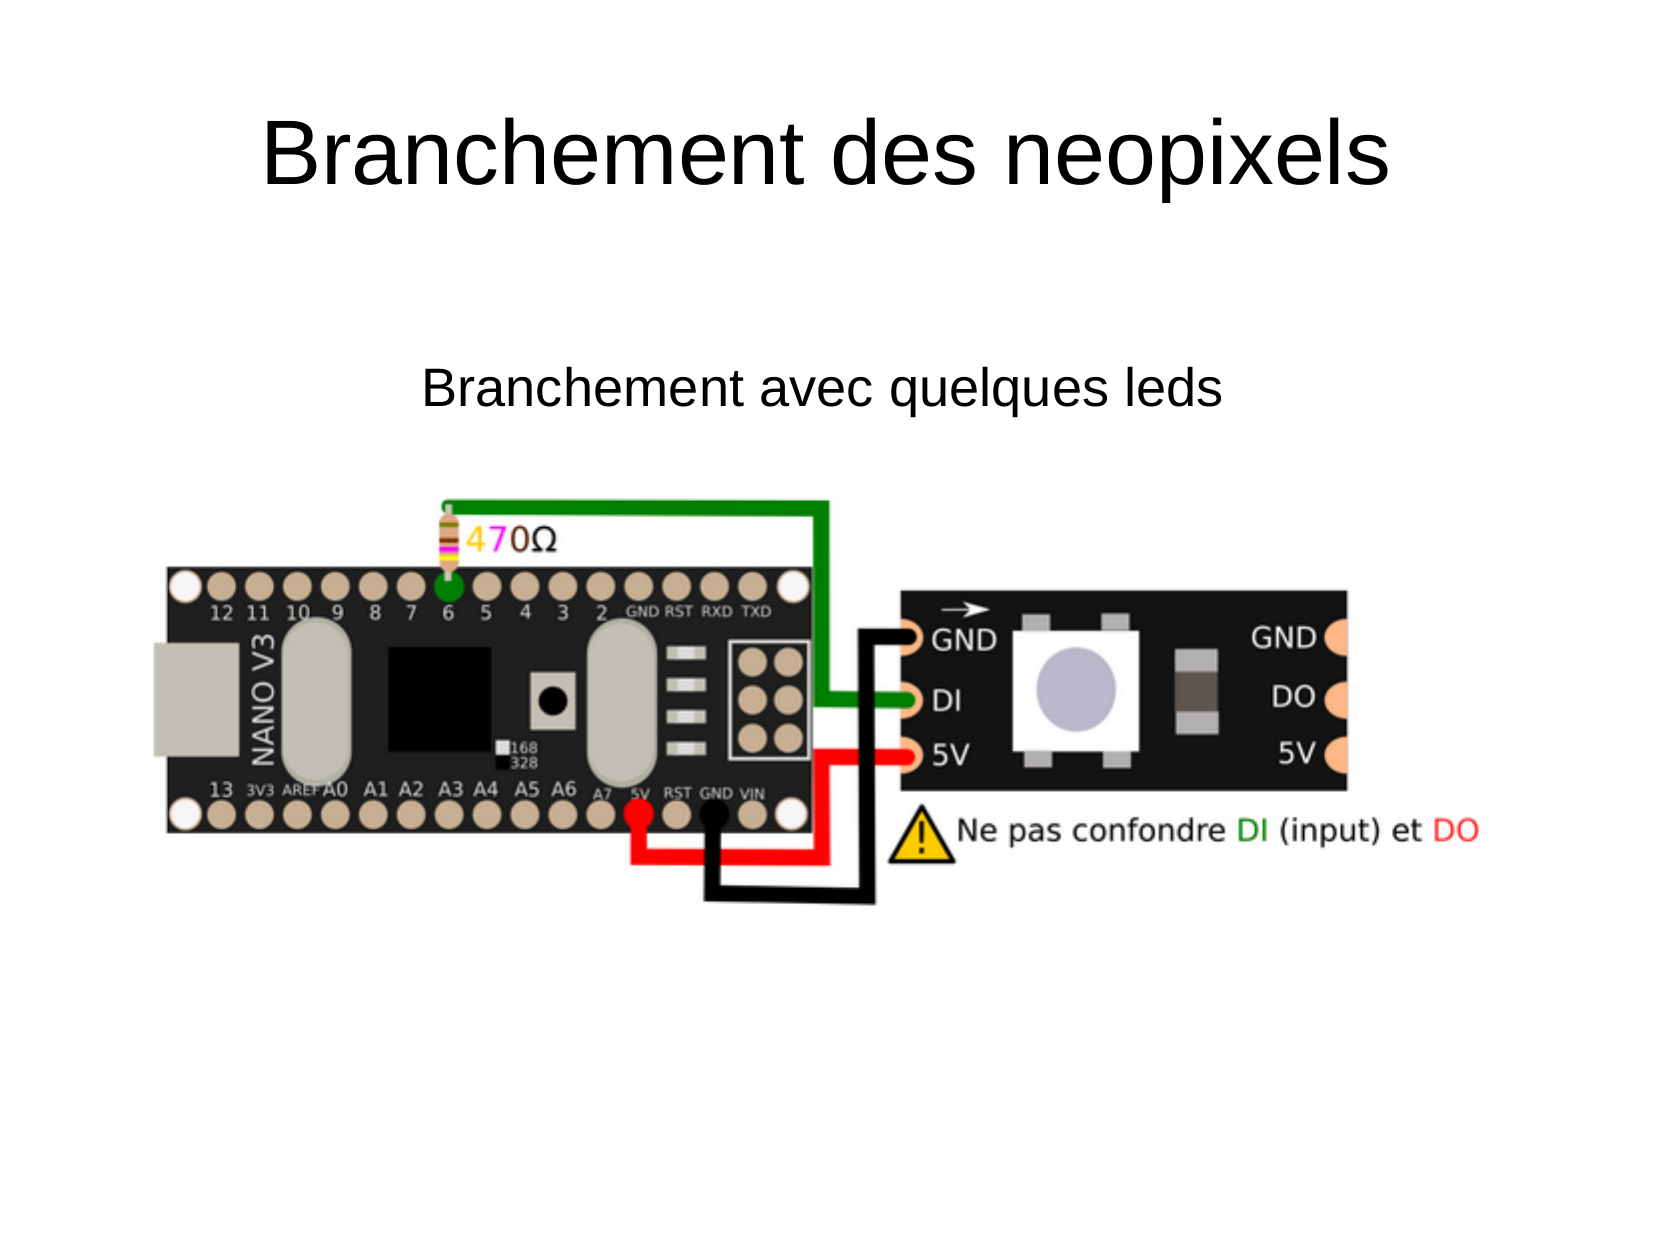

# Branchement des neopixels
Branchement avec quelques leds